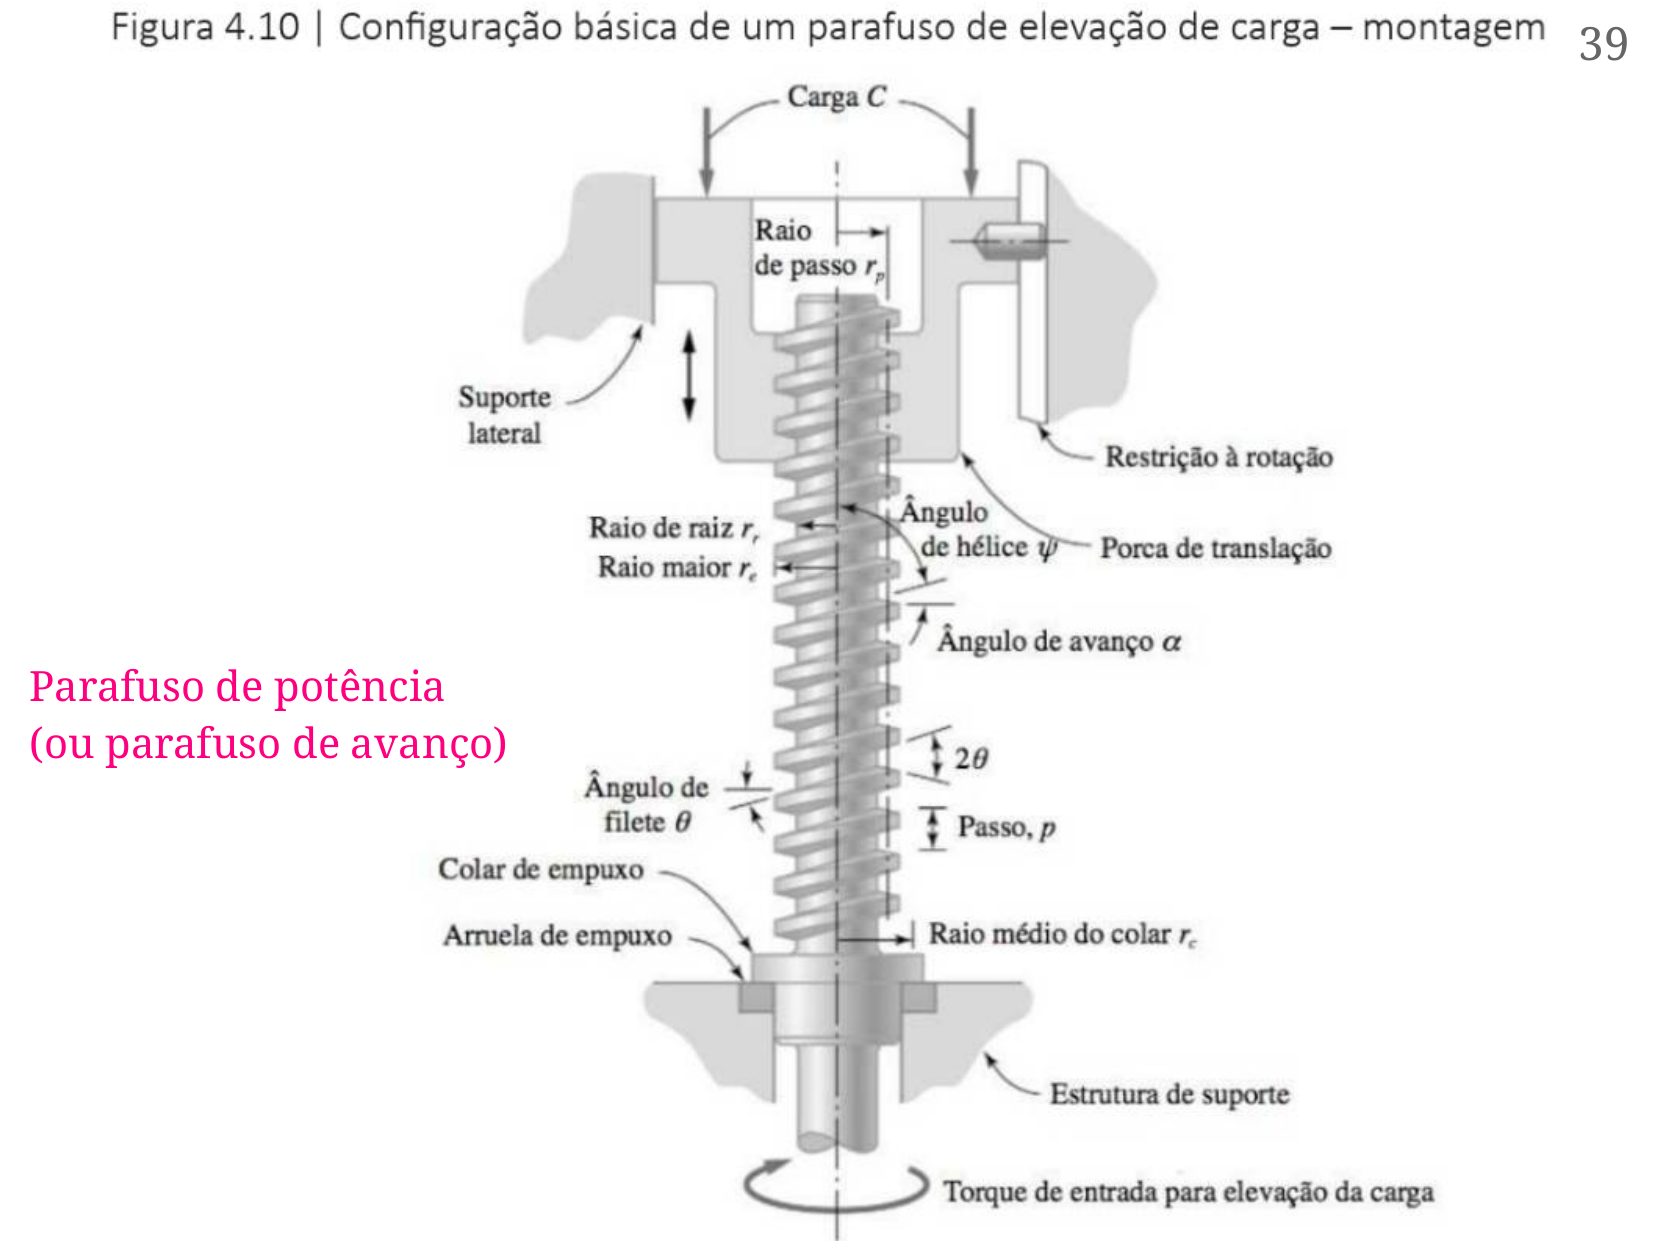

39
#
Parafuso de potência
(ou parafuso de avanço)